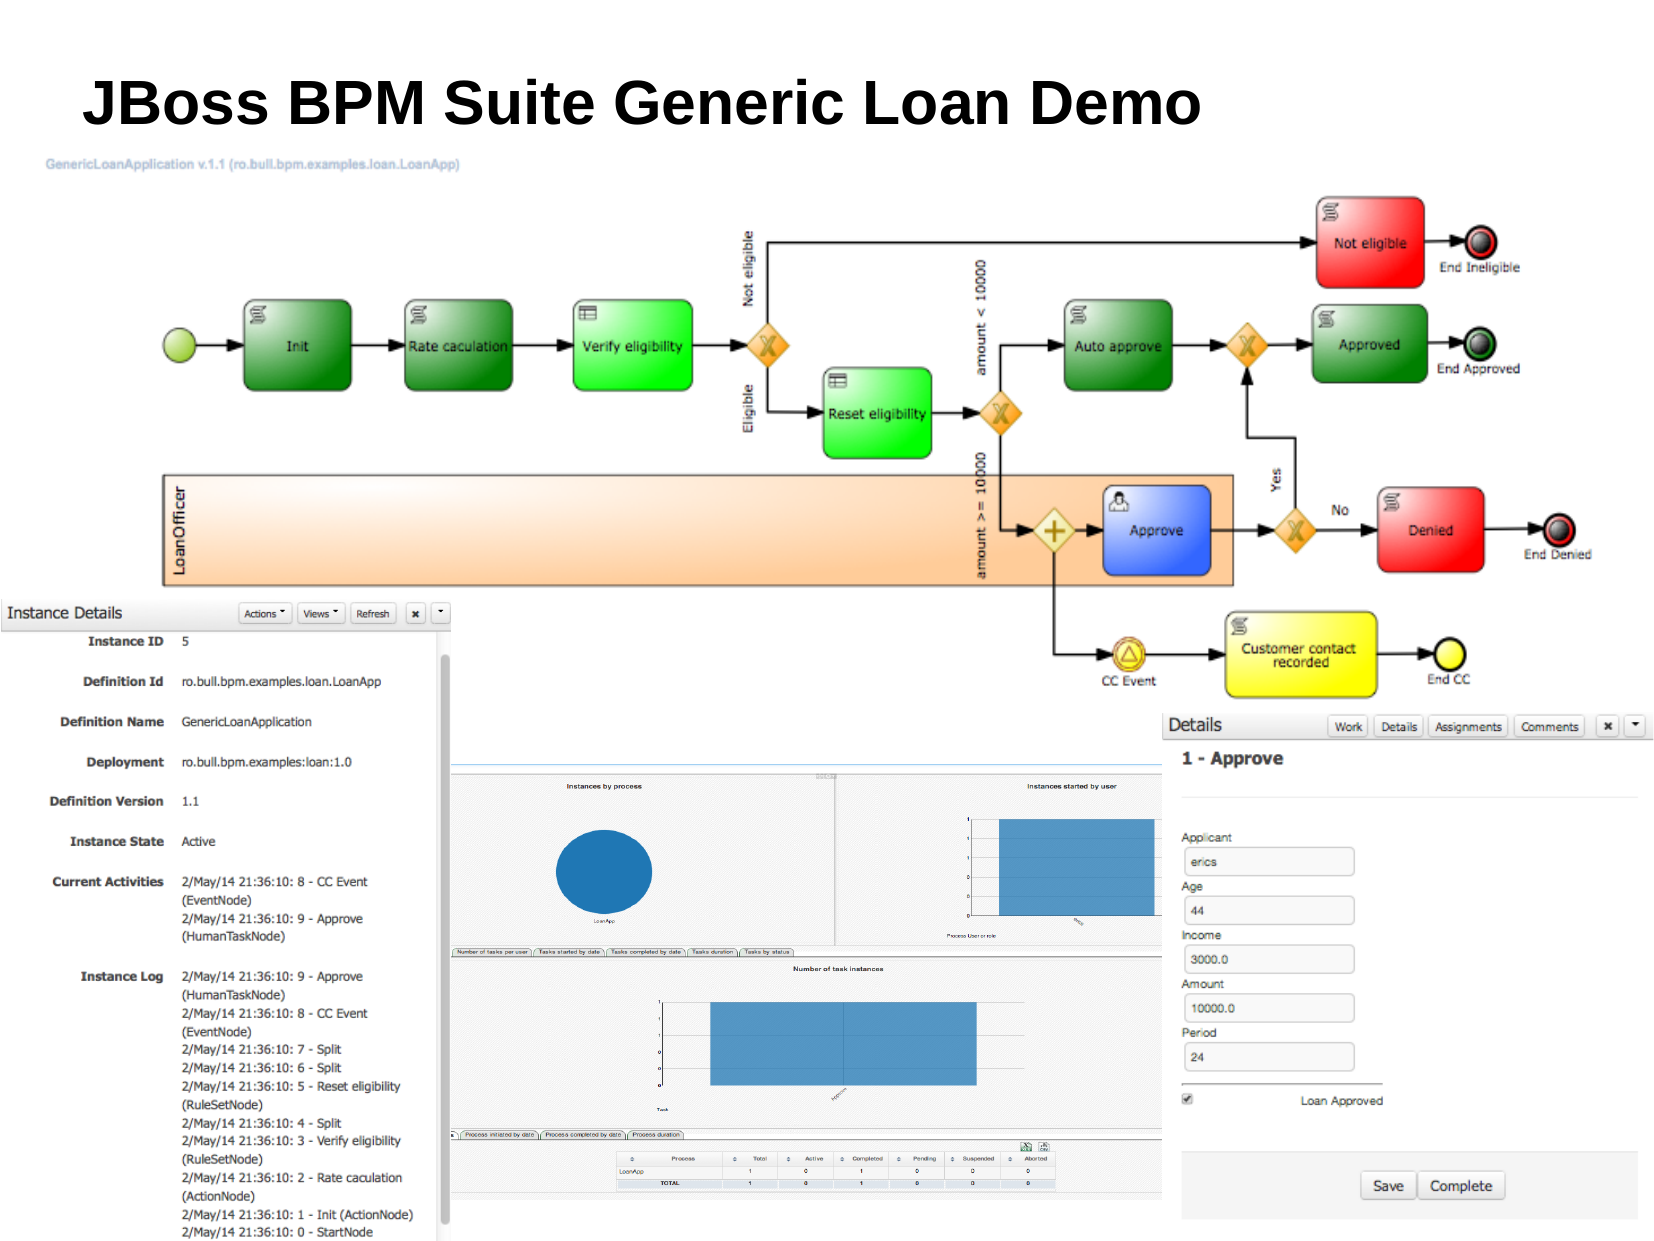

# JBoss BPM Suite Generic Loan Demo